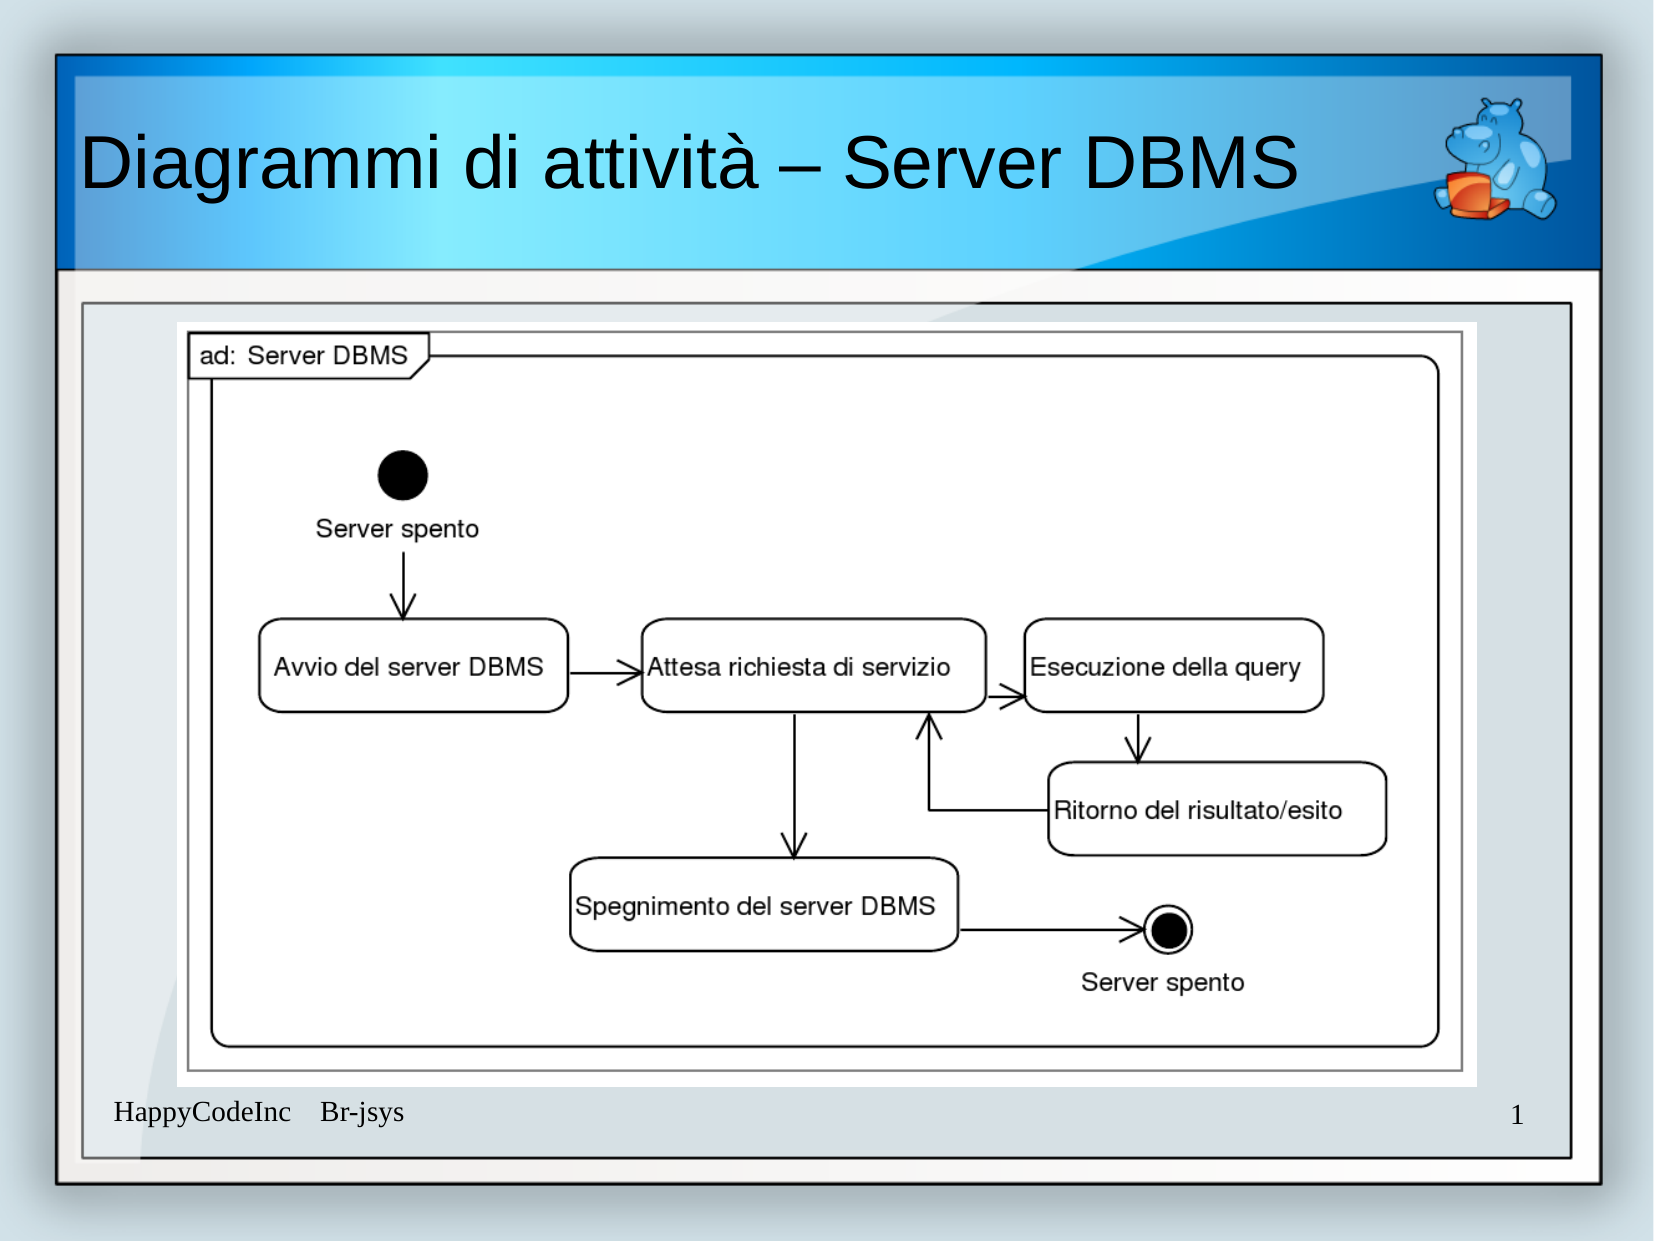

# Diagrammi di attività – Server DBMS
HappyCodeInc Br-jsys
1